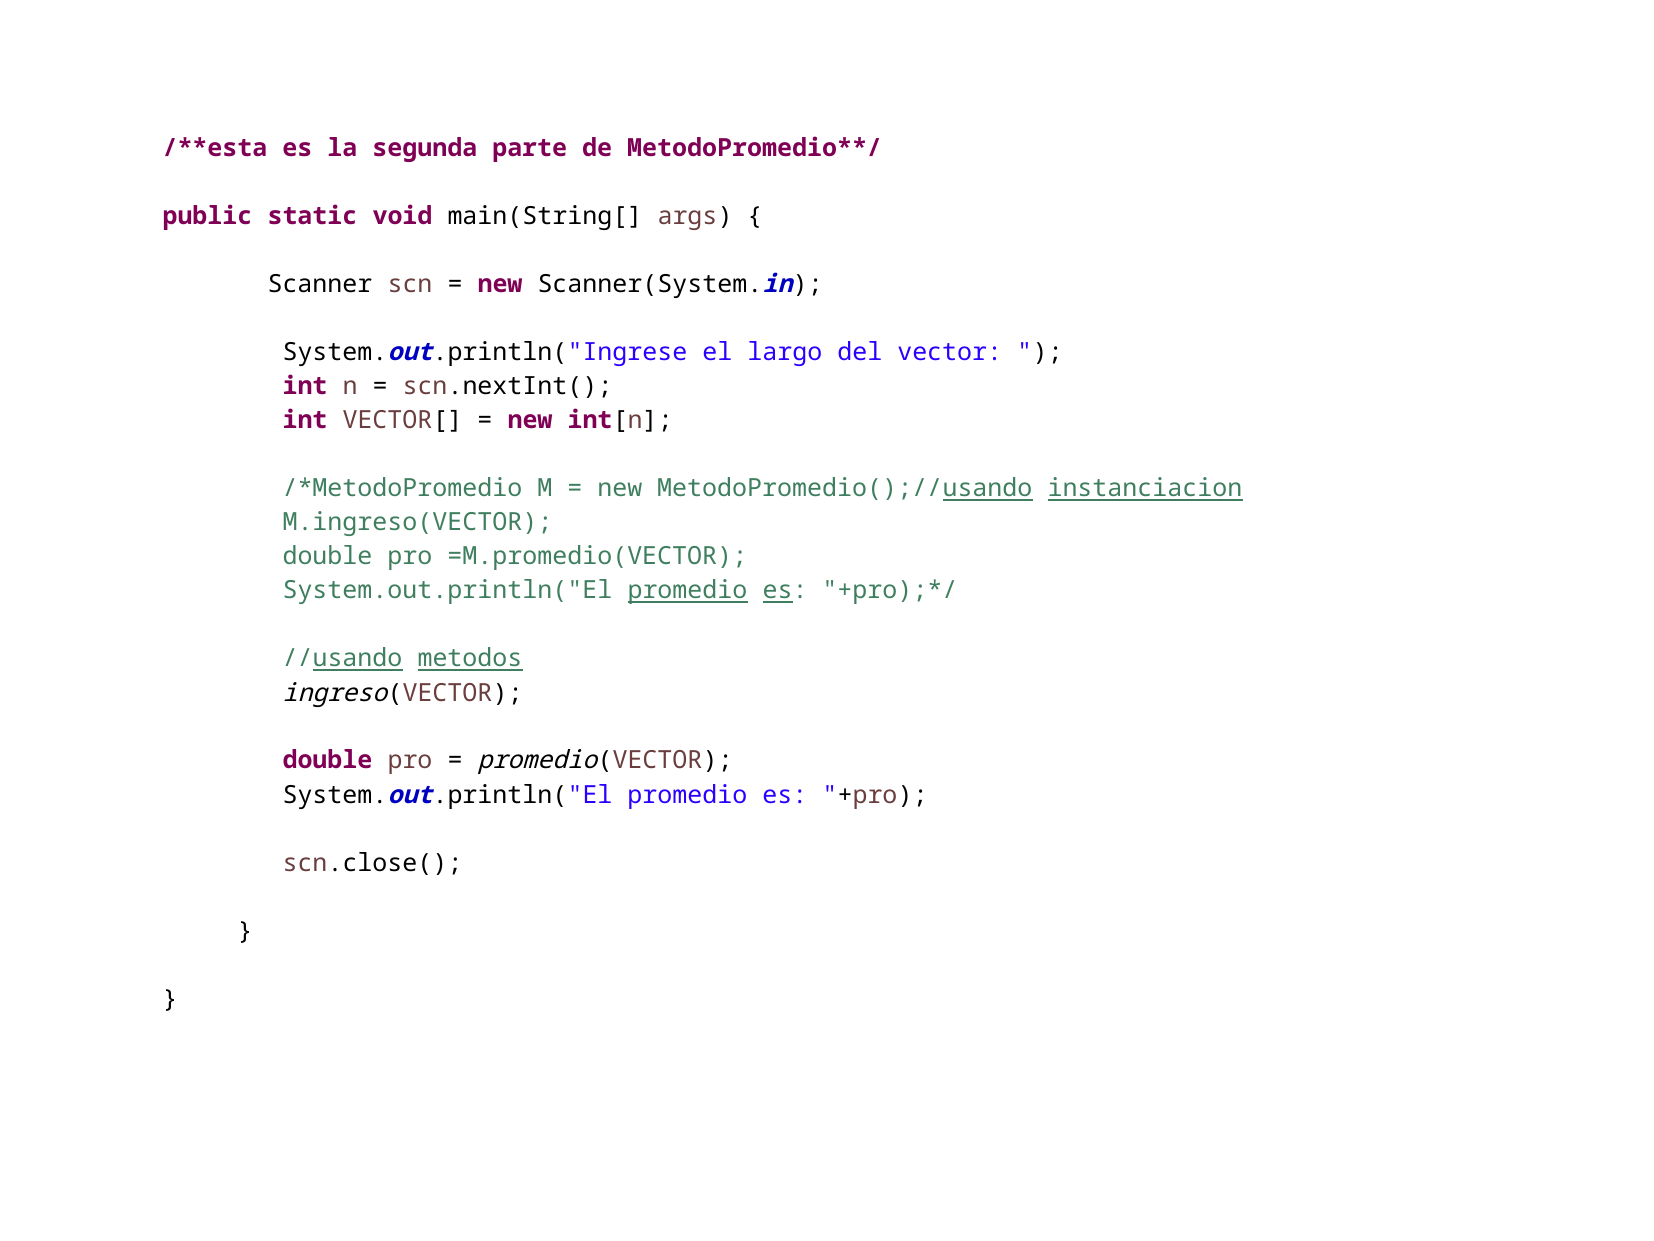

/**esta es la segunda parte de MetodoPromedio**/
public static void main(String[] args) {
 Scanner scn = new Scanner(System.in);
 System.out.println("Ingrese el largo del vector: ");
 int n = scn.nextInt();
 int VECTOR[] = new int[n];
 /*MetodoPromedio M = new MetodoPromedio();//usando instanciacion
 M.ingreso(VECTOR);
 double pro =M.promedio(VECTOR);
 System.out.println("El promedio es: "+pro);*/
 //usando metodos
 ingreso(VECTOR);
 double pro = promedio(VECTOR);
 System.out.println("El promedio es: "+pro);
 scn.close();
 }
}